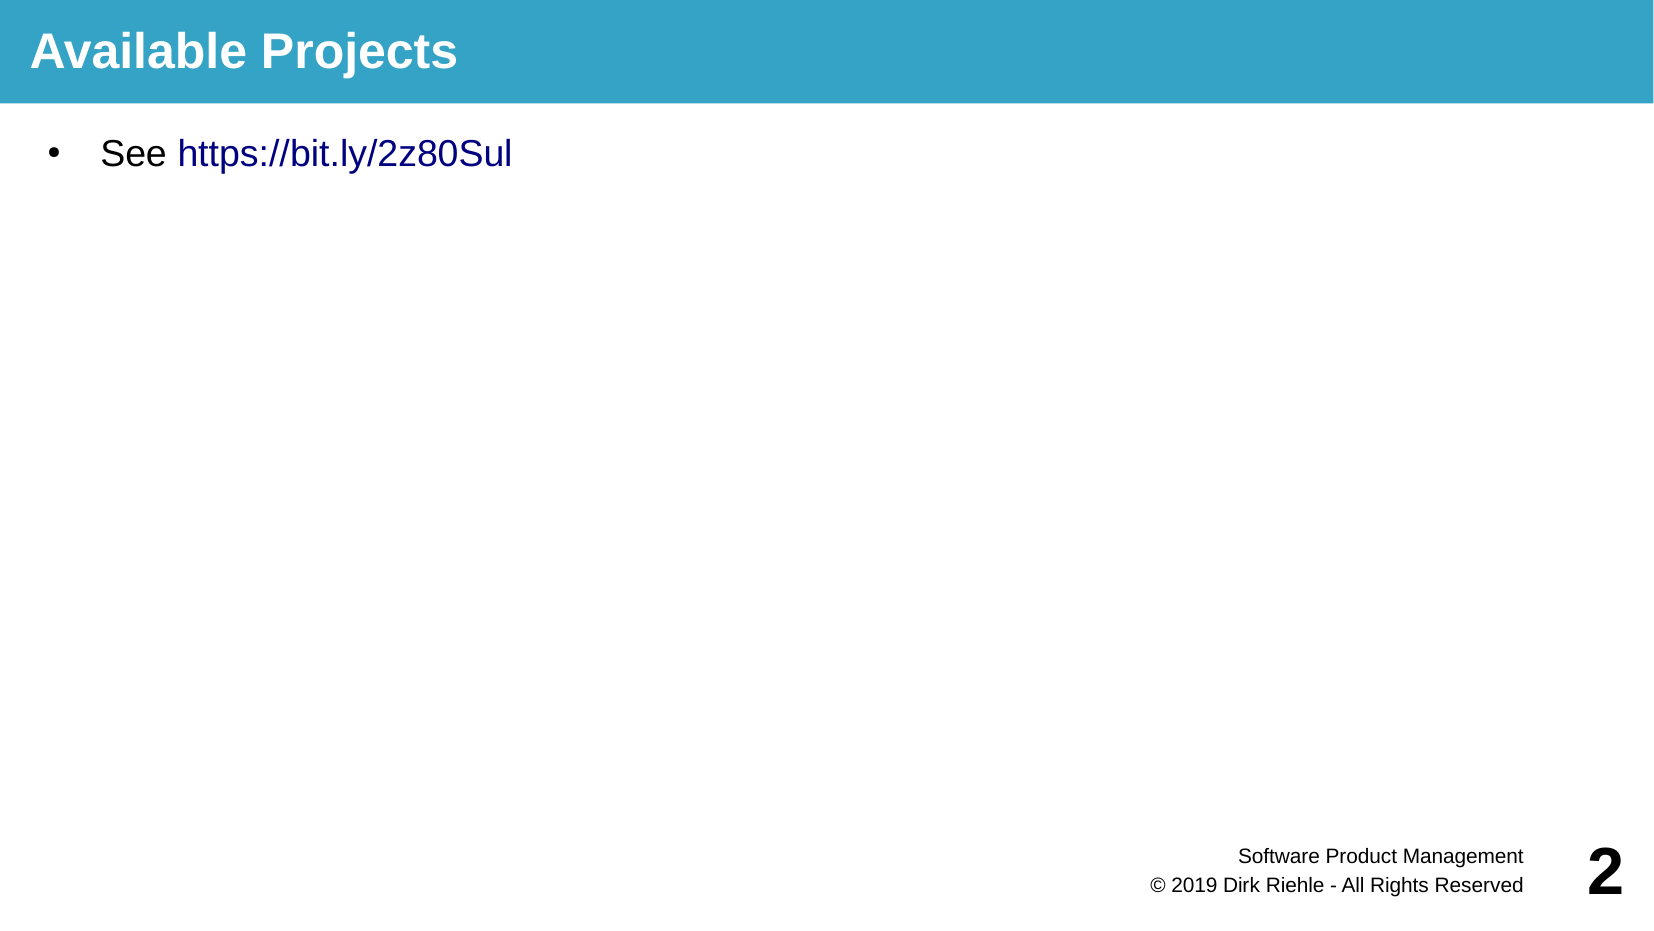

# Available Projects
See https://bit.ly/2z80Sul
Software Product Management
2
© 2019 Dirk Riehle - All Rights Reserved